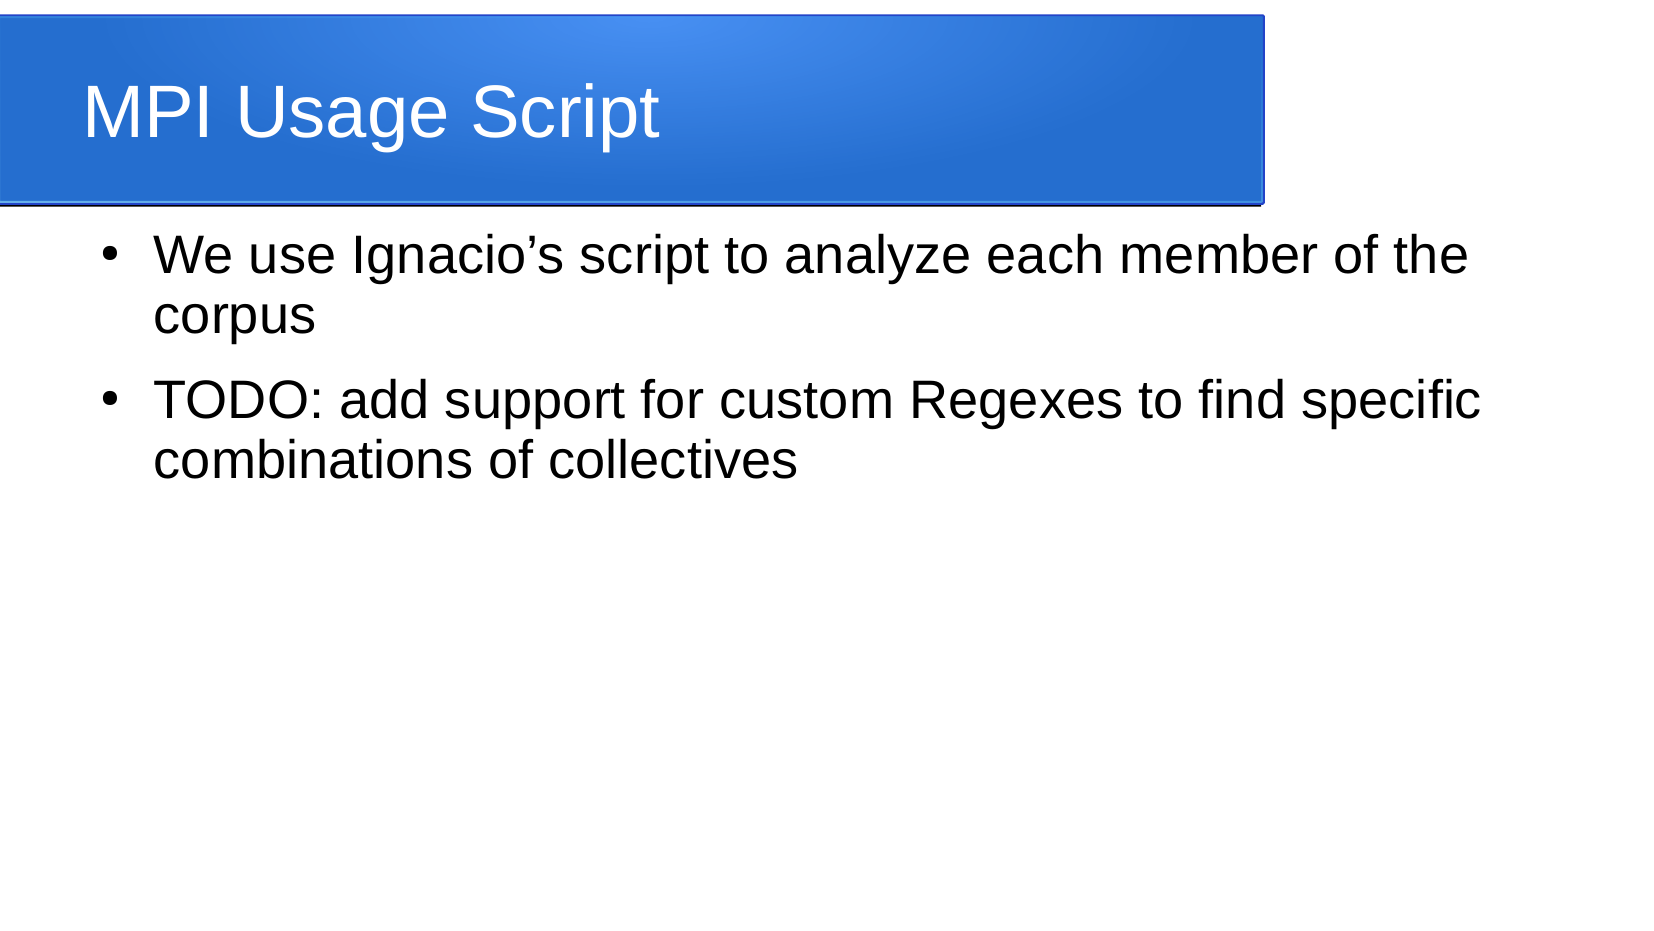

# MPI Usage Script
We use Ignacio’s script to analyze each member of the corpus
TODO: add support for custom Regexes to find specific combinations of collectives